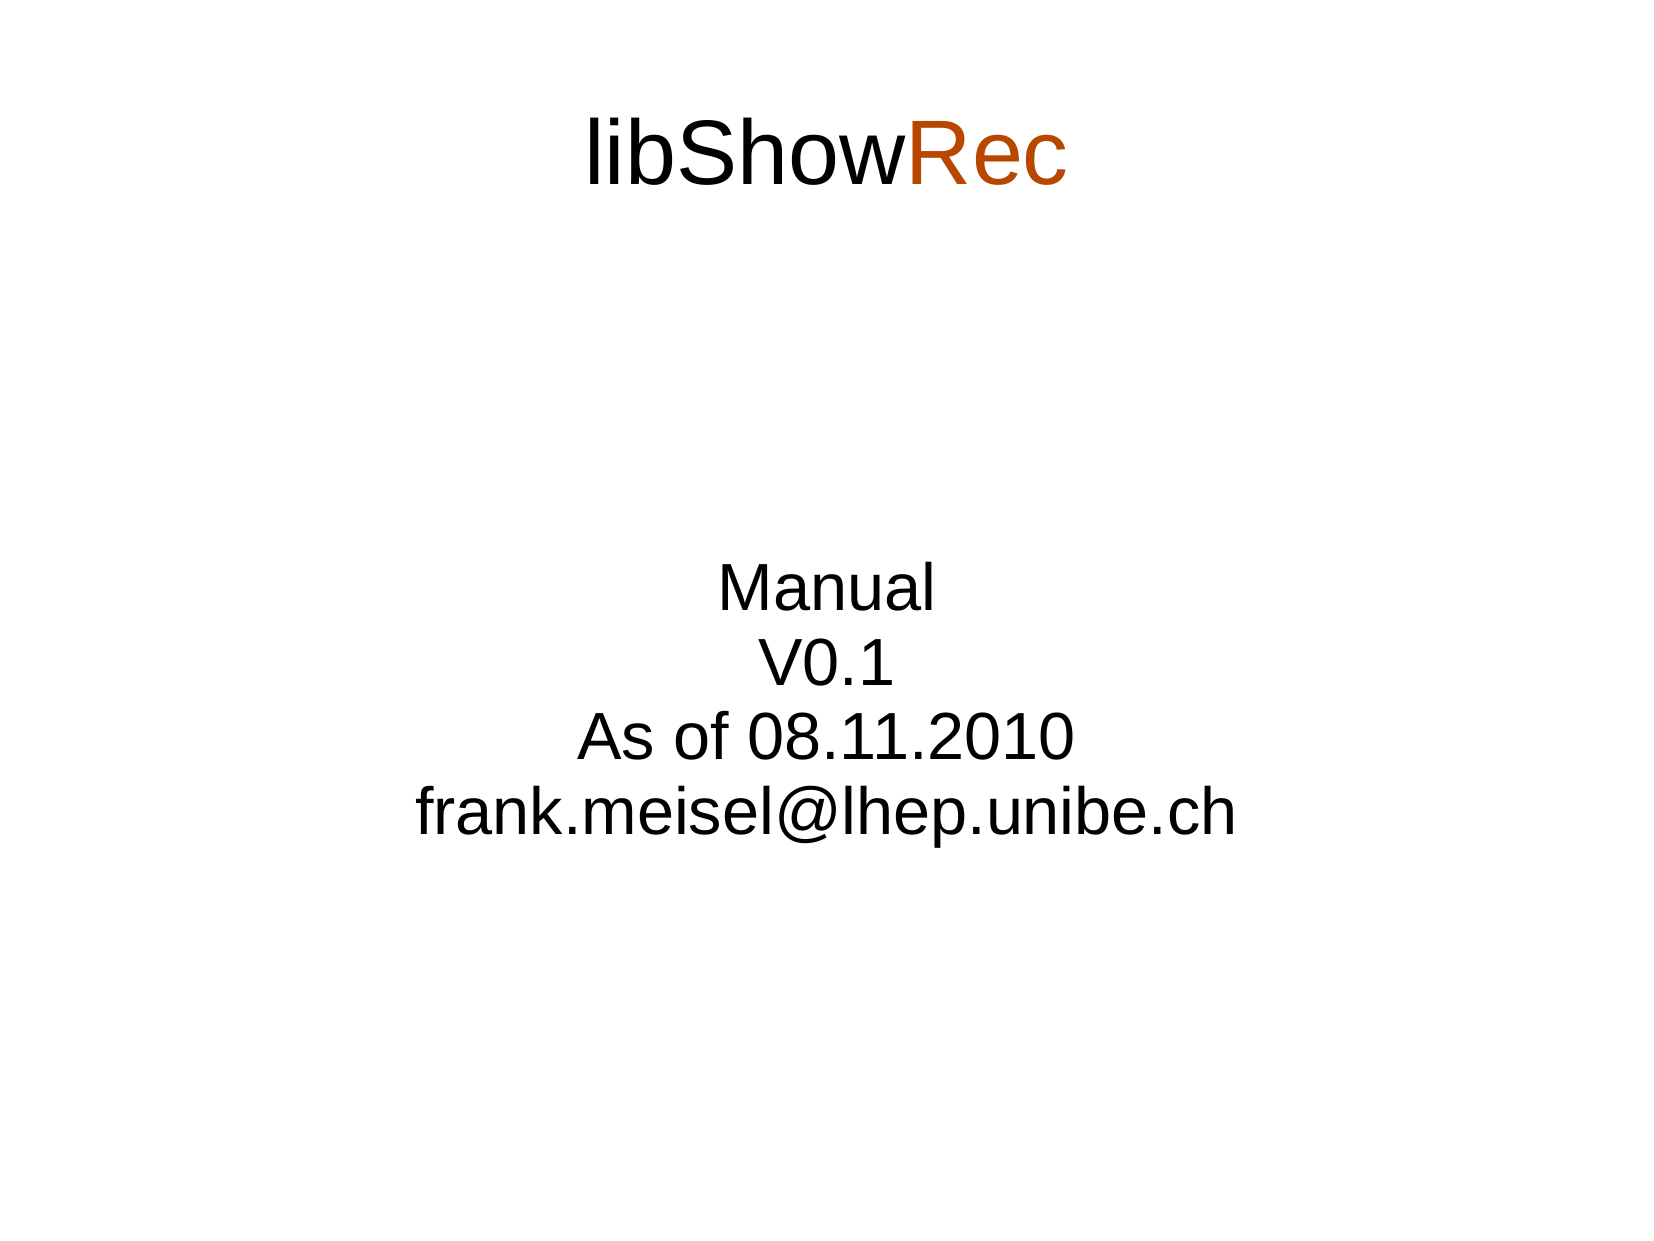

# libShowRec
Manual
V0.1
As of 08.11.2010
frank.meisel@lhep.unibe.ch